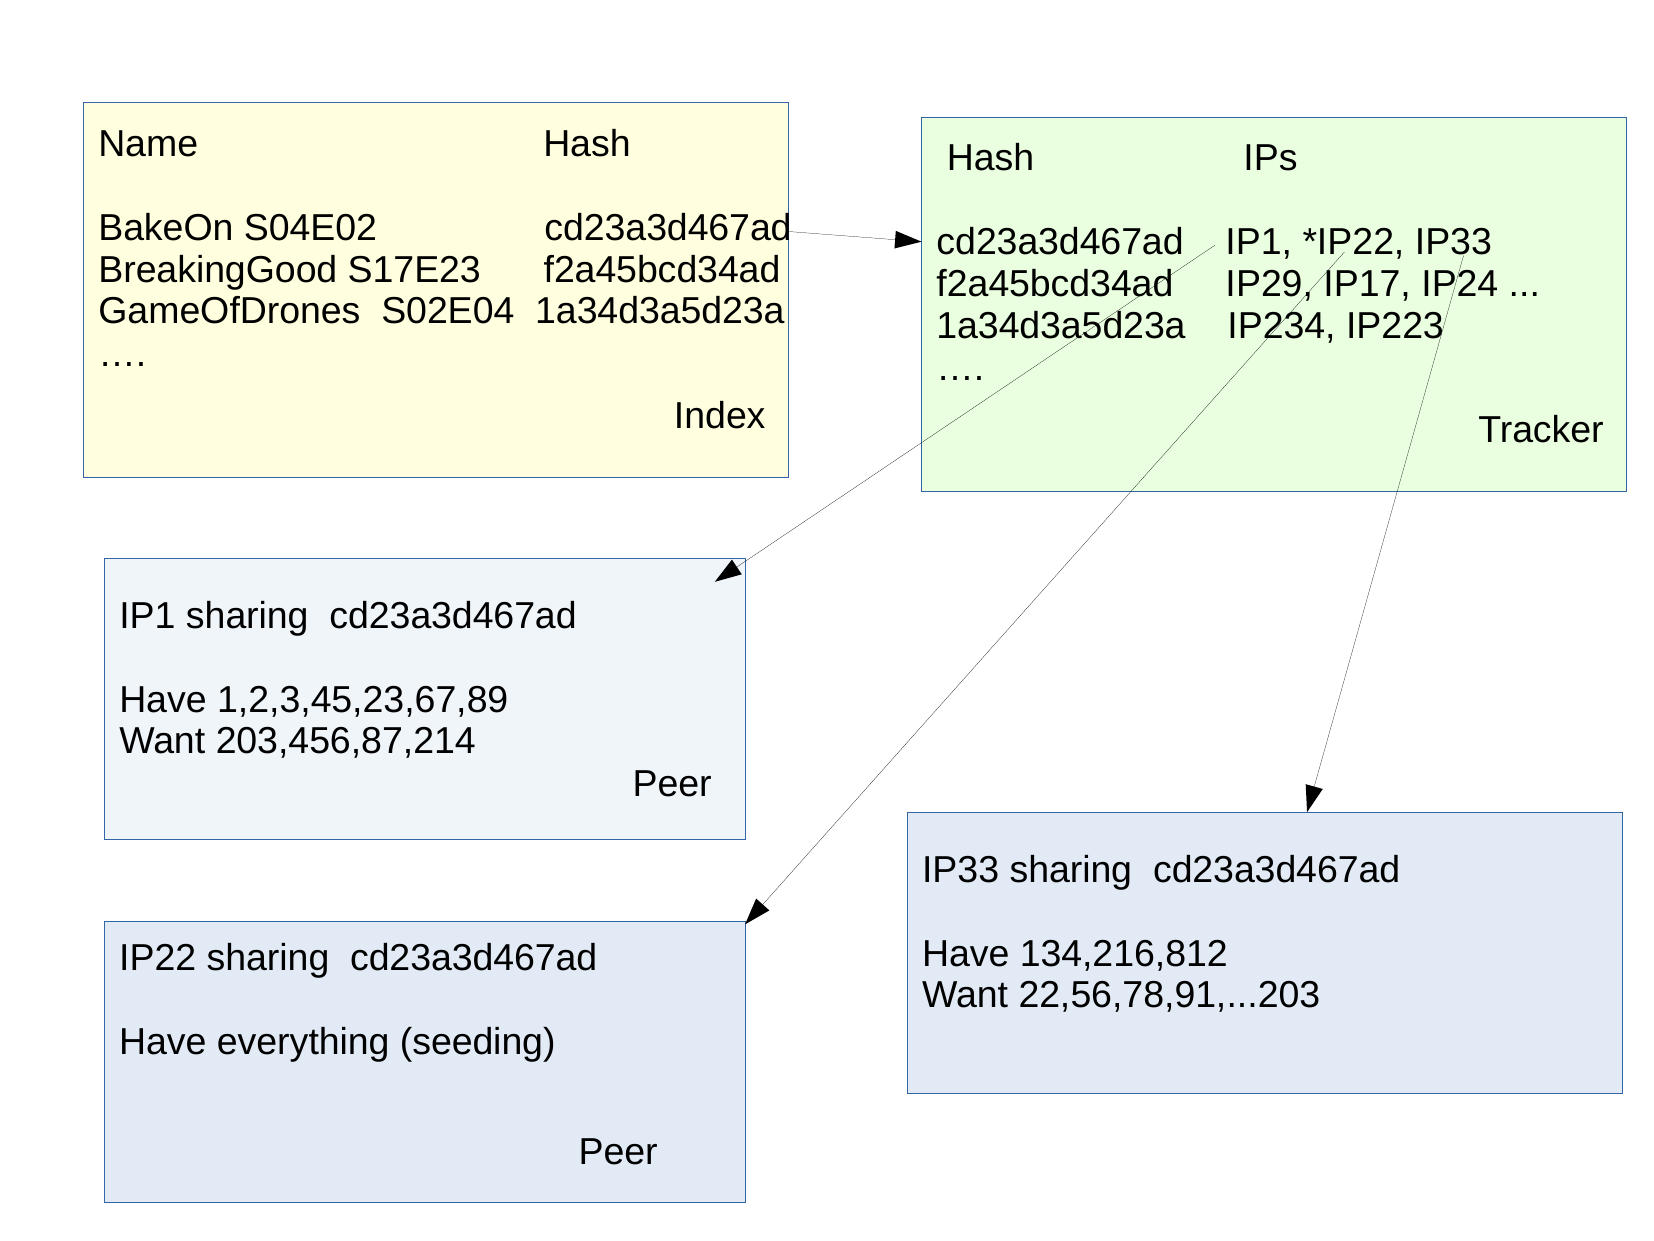

Name Hash
BakeOn S04E02 cd23a3d467ad
BreakingGood S17E23 f2a45bcd34ad
GameOfDrones S02E04 1a34d3a5d23a
….
 Hash IPs
cd23a3d467ad IP1, *IP22, IP33
f2a45bcd34ad IP29, IP17, IP24 ...
1a34d3a5d23a IP234, IP223
….
Index
Tracker
IP1 sharing cd23a3d467ad
Have 1,2,3,45,23,67,89
Want 203,456,87,214
Peer
IP33 sharing cd23a3d467ad
Have 134,216,812
Want 22,56,78,91,...203
IP22 sharing cd23a3d467ad
Have everything (seeding)
Peer